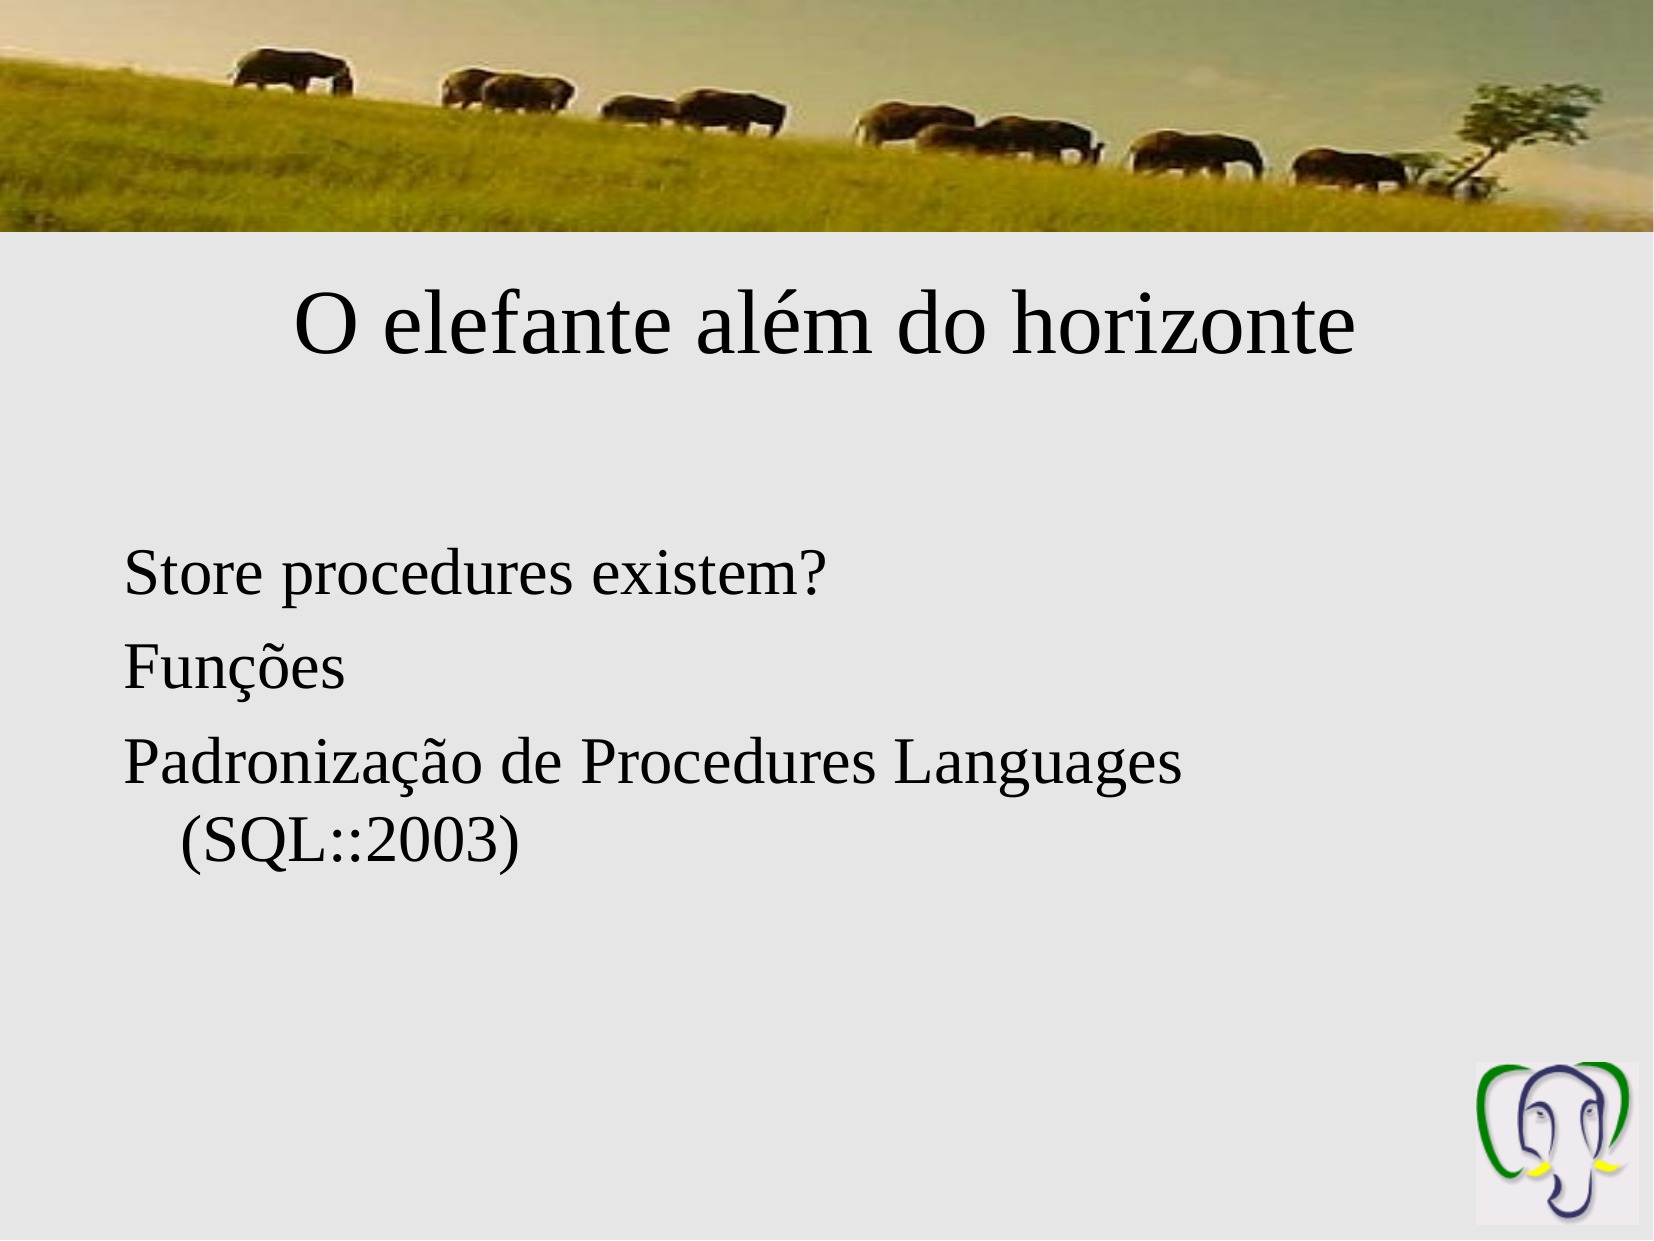

# O elefante além do horizonte
Store procedures existem?
Funções
Padronização de Procedures Languages (SQL::2003)